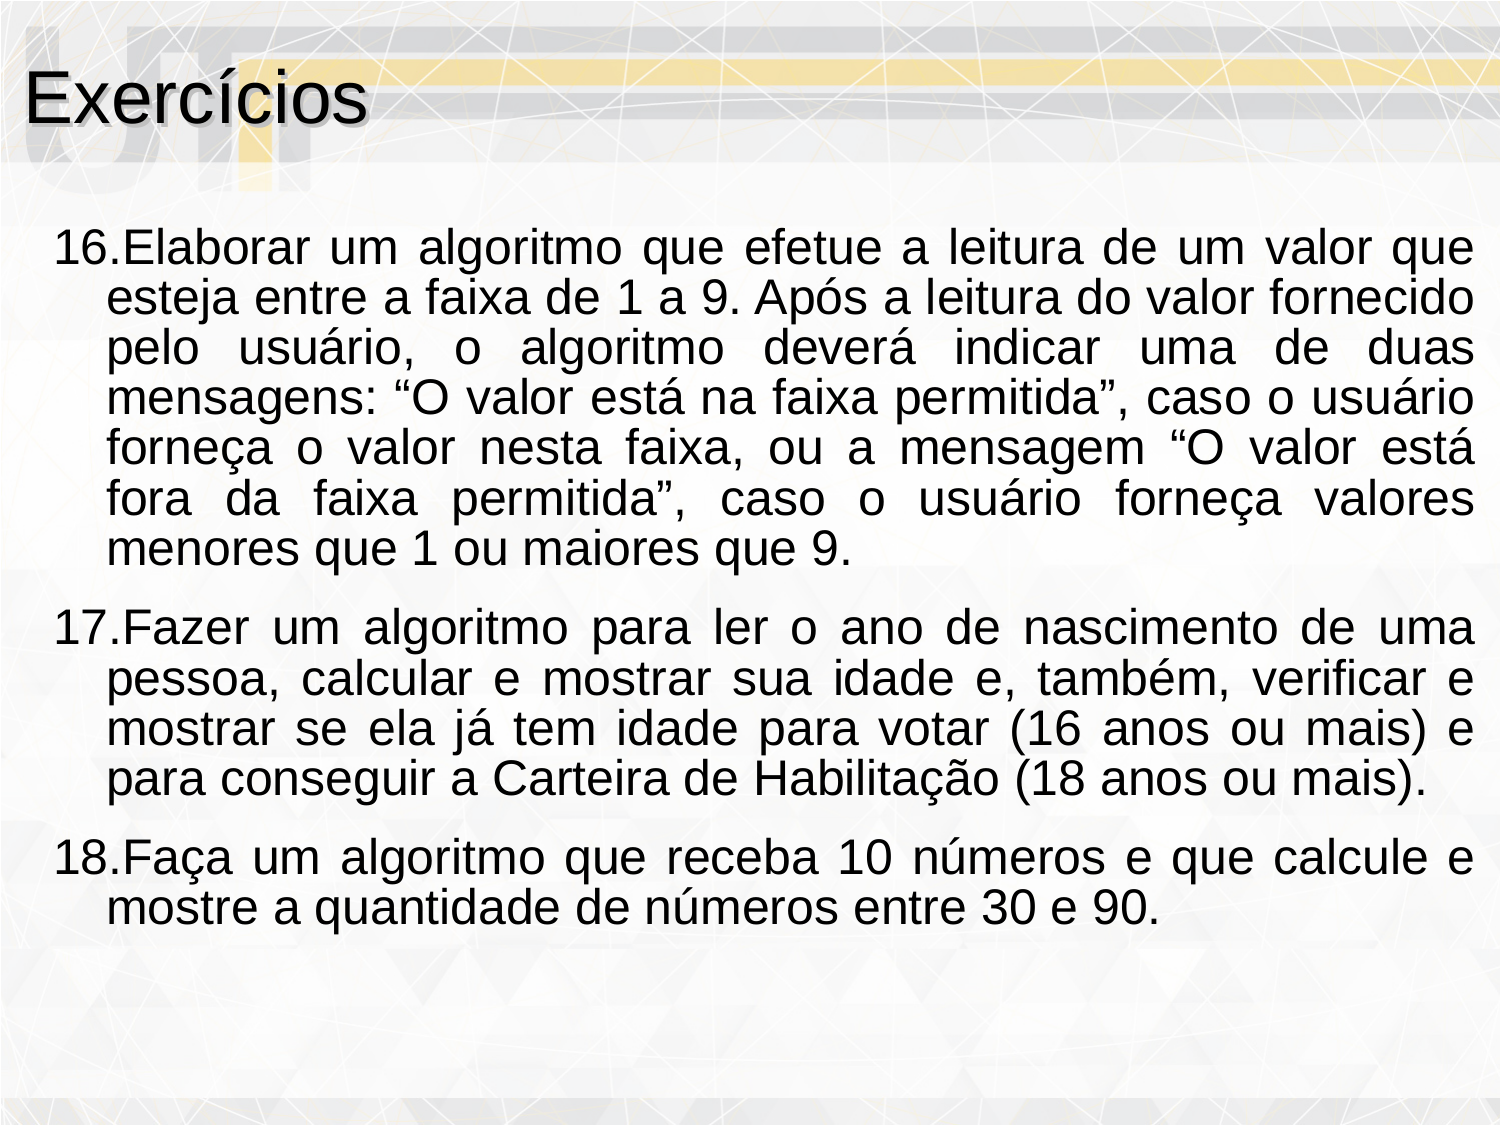

# Exercícios
Elaborar um algoritmo que efetue a leitura de um valor que esteja entre a faixa de 1 a 9. Após a leitura do valor fornecido pelo usuário, o algoritmo deverá indicar uma de duas mensagens: “O valor está na faixa permitida”, caso o usuário forneça o valor nesta faixa, ou a mensagem “O valor está fora da faixa permitida”, caso o usuário forneça valores menores que 1 ou maiores que 9.
Fazer um algoritmo para ler o ano de nascimento de uma pessoa, calcular e mostrar sua idade e, também, verificar e mostrar se ela já tem idade para votar (16 anos ou mais) e para conseguir a Carteira de Habilitação (18 anos ou mais).
Faça um algoritmo que receba 10 números e que calcule e mostre a quantidade de números entre 30 e 90.